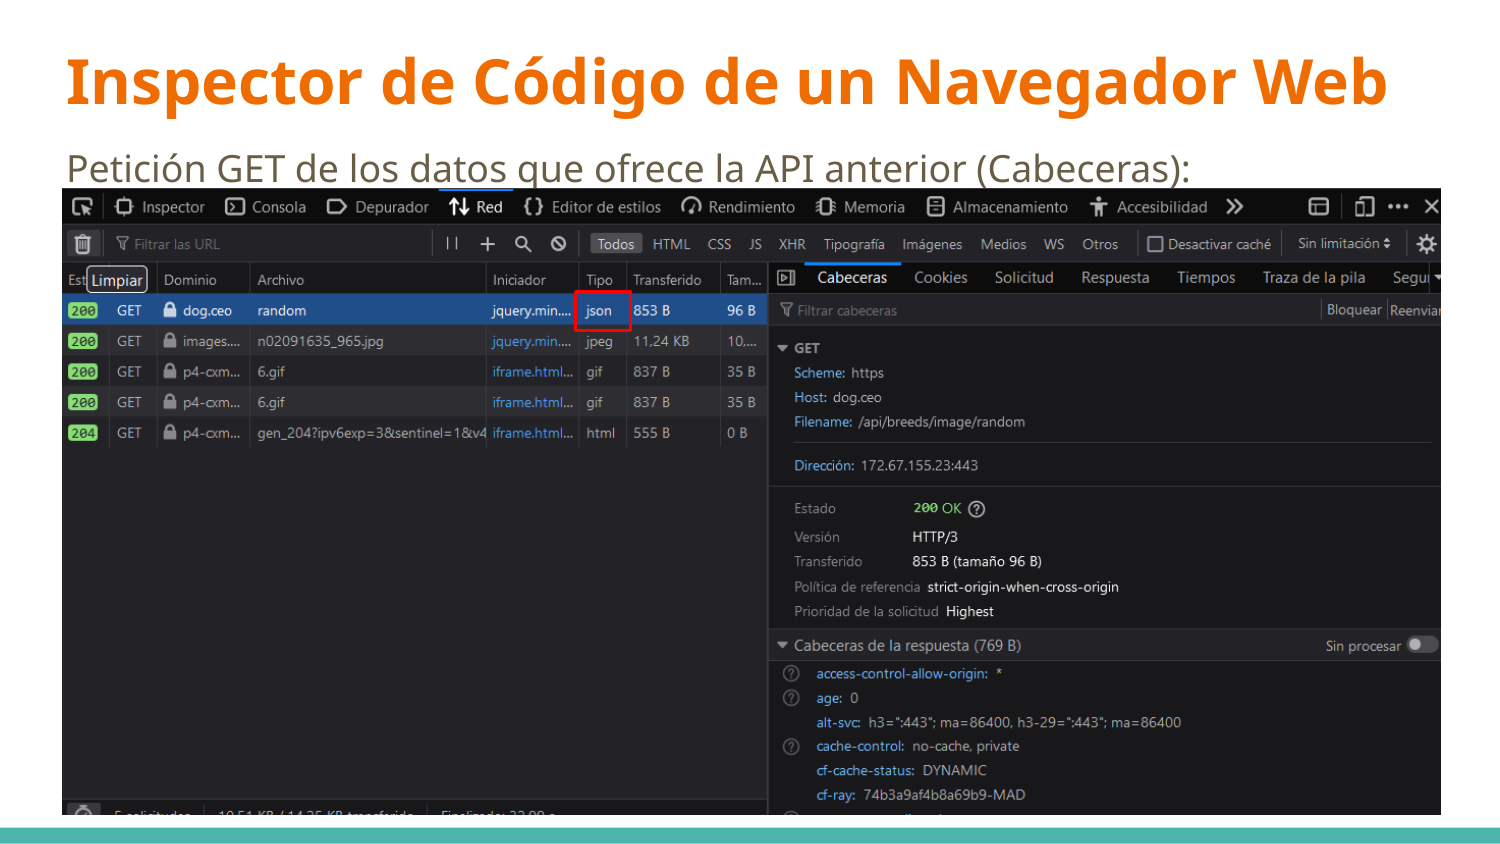

# Inspector de Código de un Navegador Web
Petición GET de los datos que ofrece la API anterior (Cabeceras):